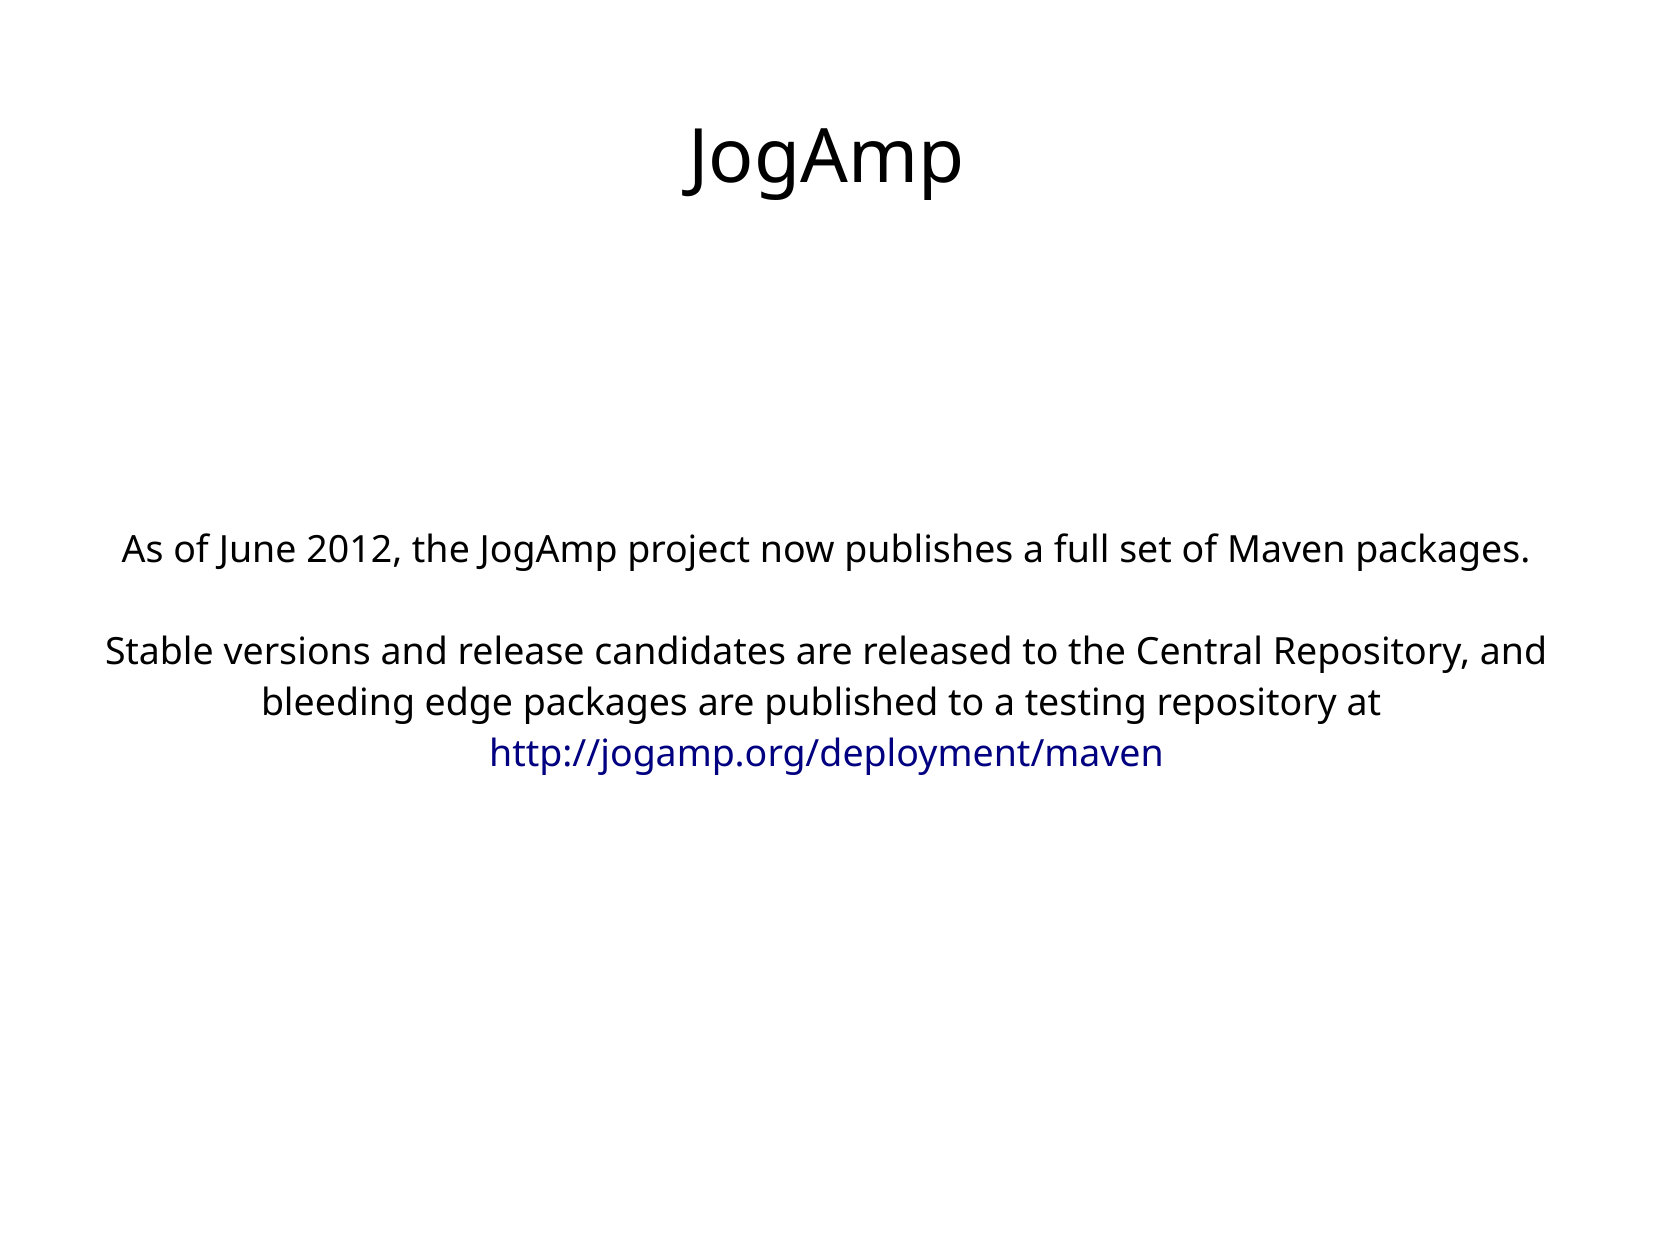

# JogAmp
As of June 2012, the JogAmp project now publishes a full set of Maven packages.
Stable versions and release candidates are released to the Central Repository, and bleeding edge packages are published to a testing repository at http://jogamp.org/deployment/maven